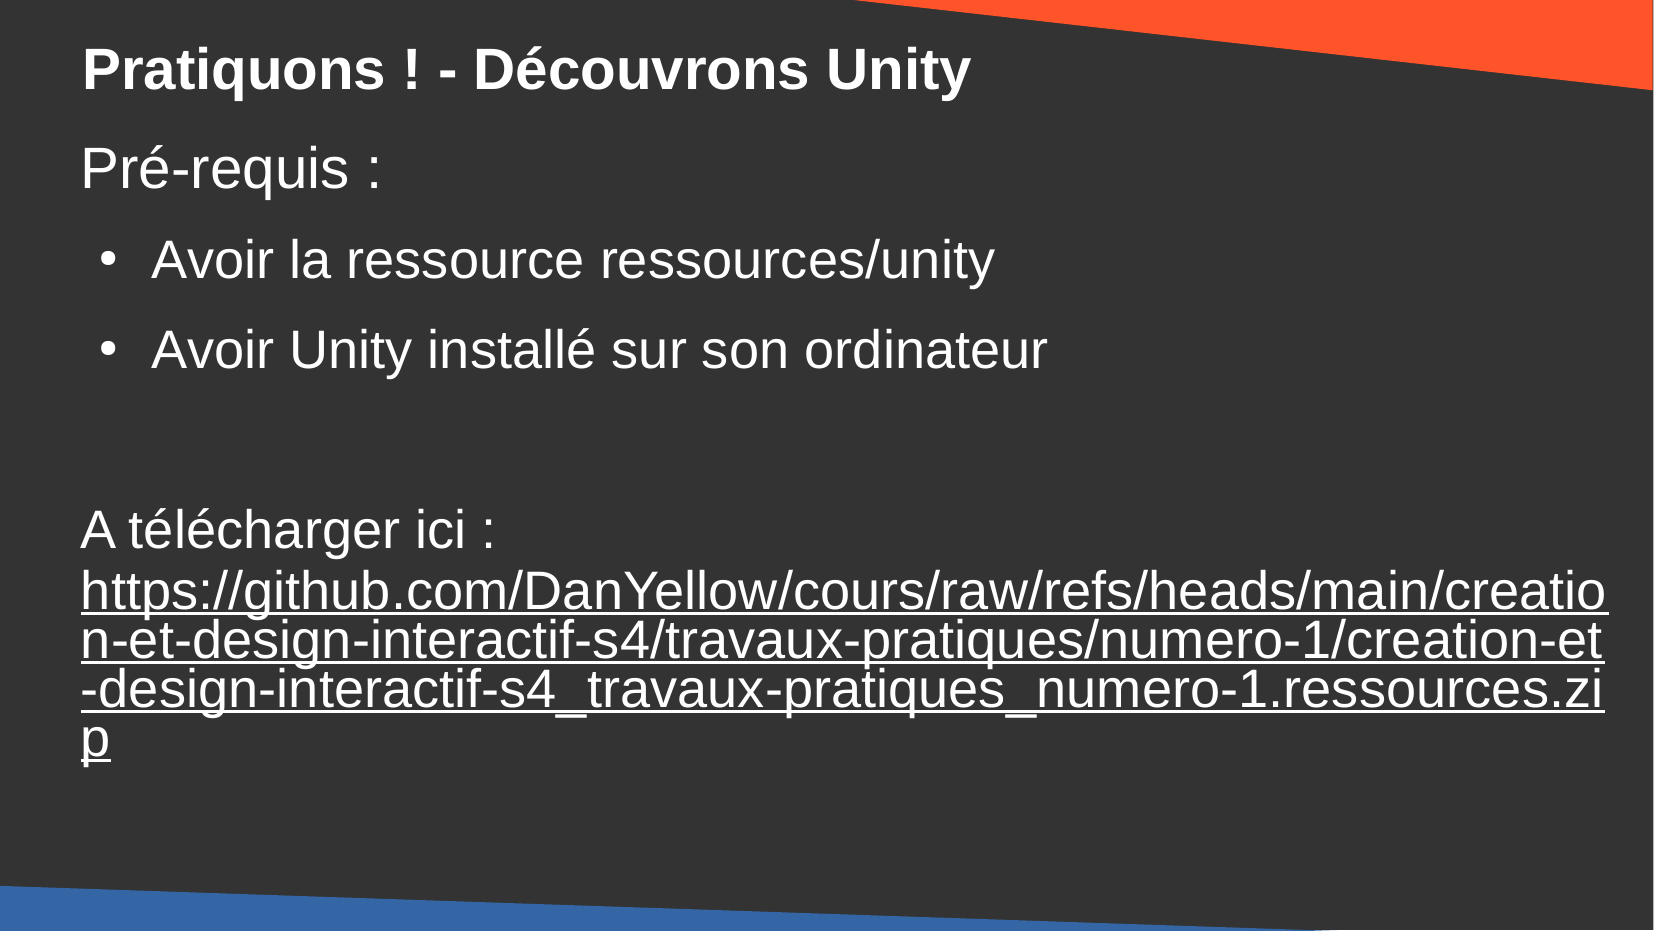

# Pratiquons ! - Découvrons Unity
Pré-requis :
Avoir la ressource ressources/unity
Avoir Unity installé sur son ordinateur
A télécharger ici : https://github.com/DanYellow/cours/raw/refs/heads/main/creation-et-design-interactif-s4/travaux-pratiques/numero-1/creation-et-design-interactif-s4_travaux-pratiques_numero-1.ressources.zip